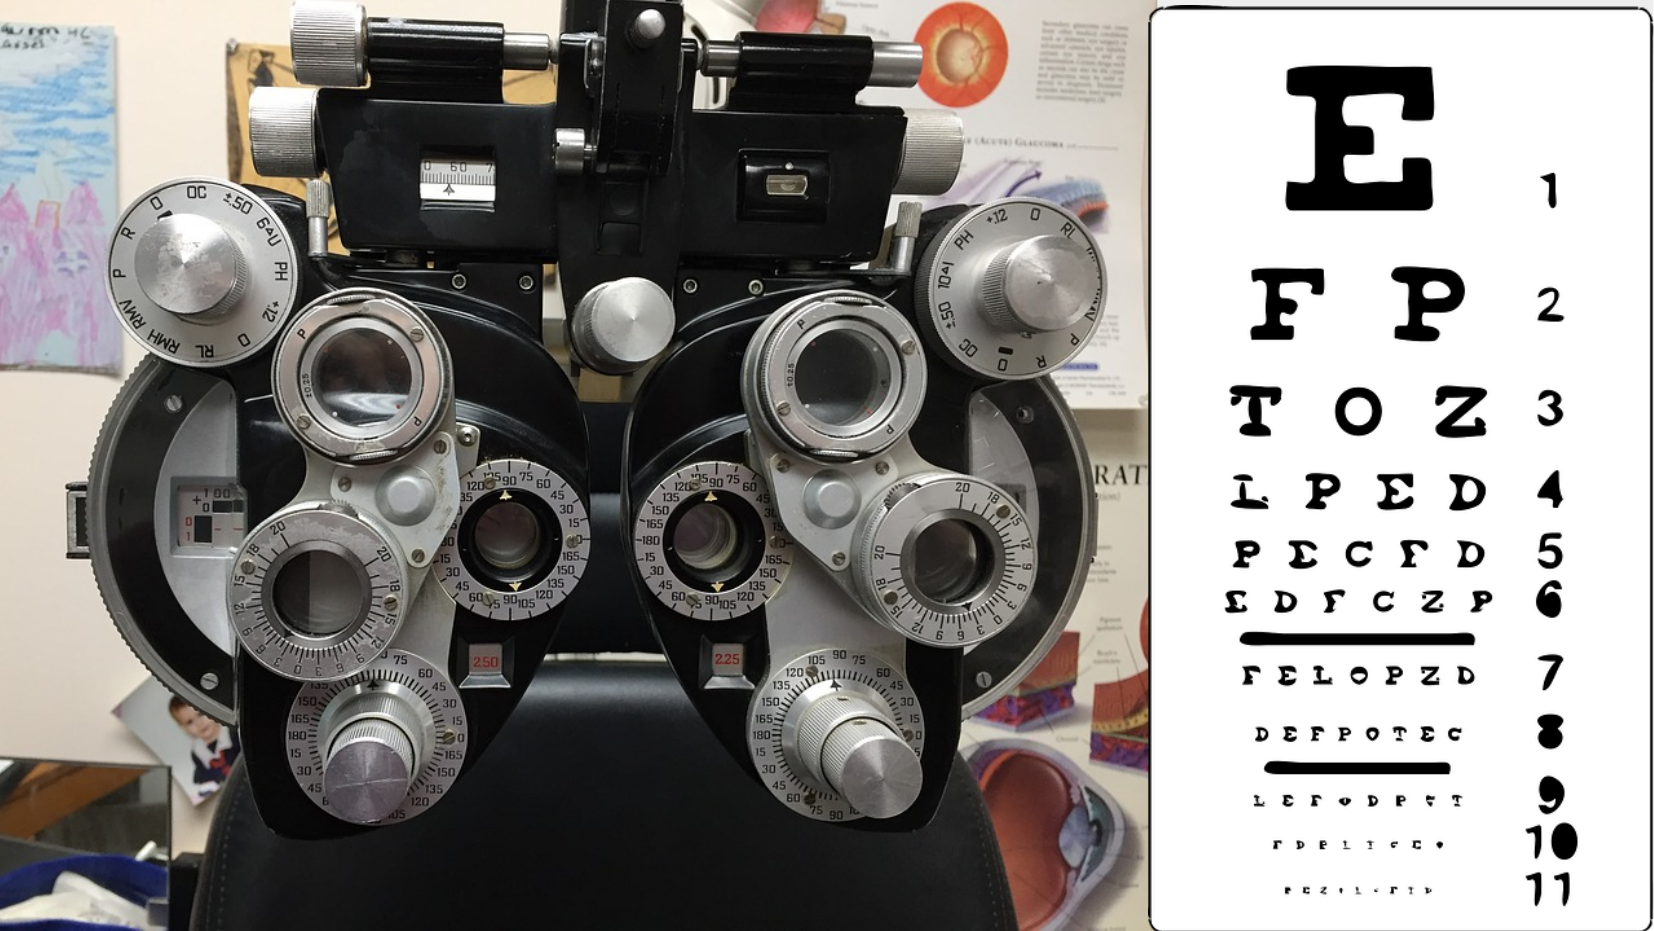

Cláusula de Guarda
além do estilo
#